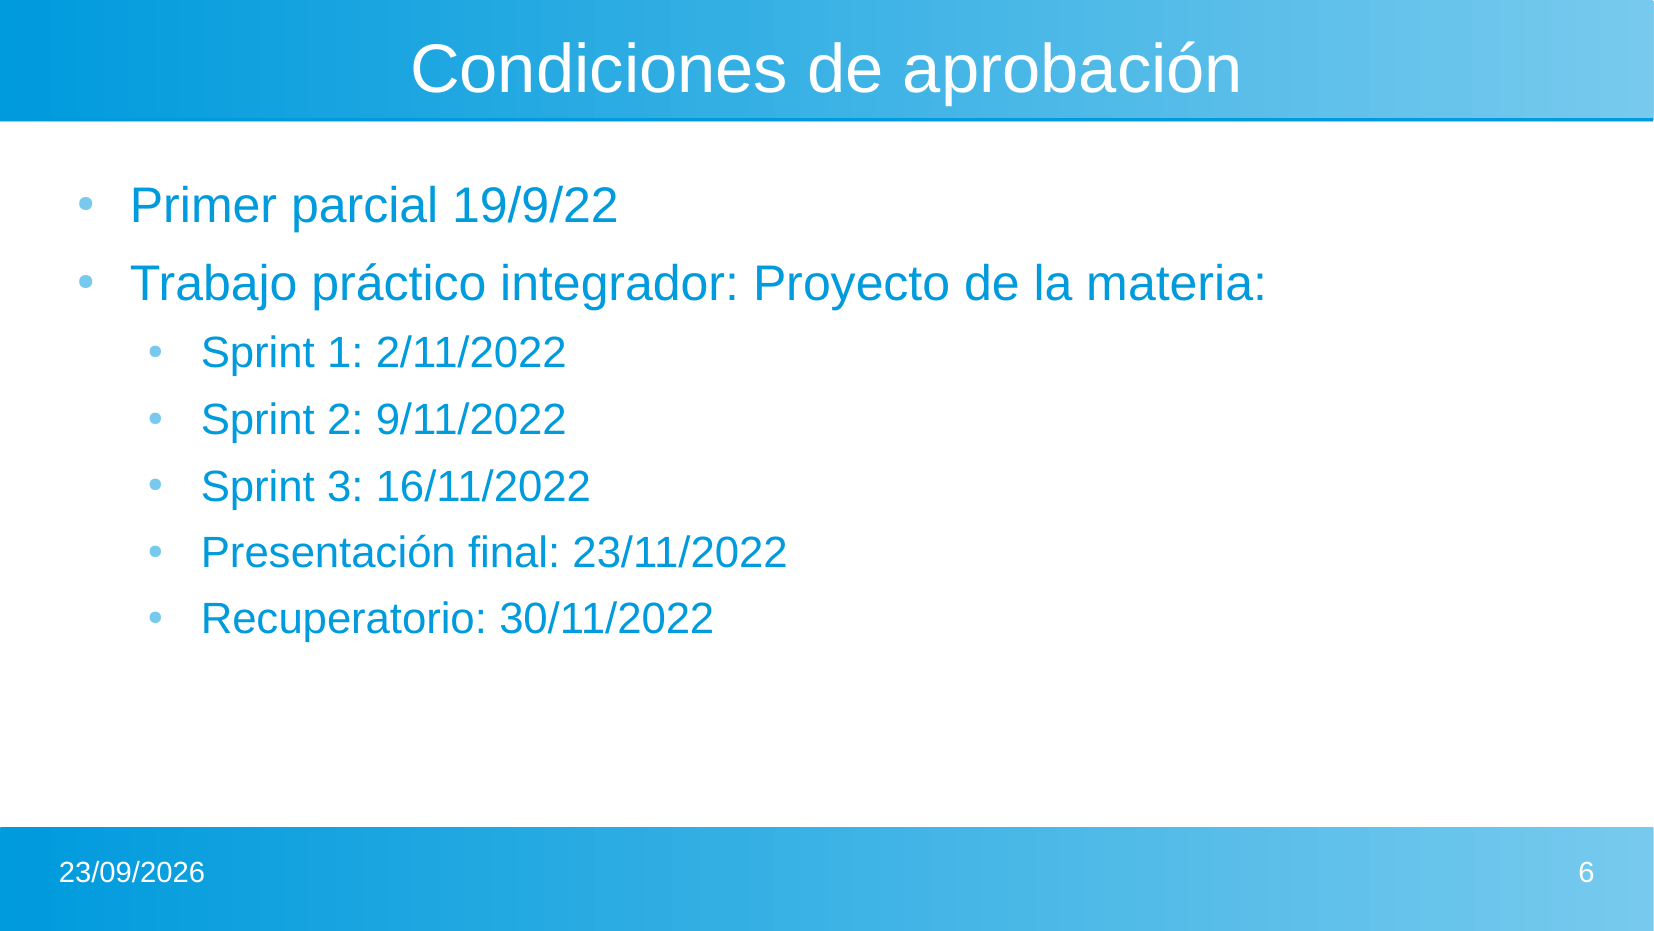

# Condiciones de aprobación
Primer parcial 19/9/22
Trabajo práctico integrador: Proyecto de la materia:
Sprint 1: 2/11/2022
Sprint 2: 9/11/2022
Sprint 3: 16/11/2022
Presentación final: 23/11/2022
Recuperatorio: 30/11/2022
6